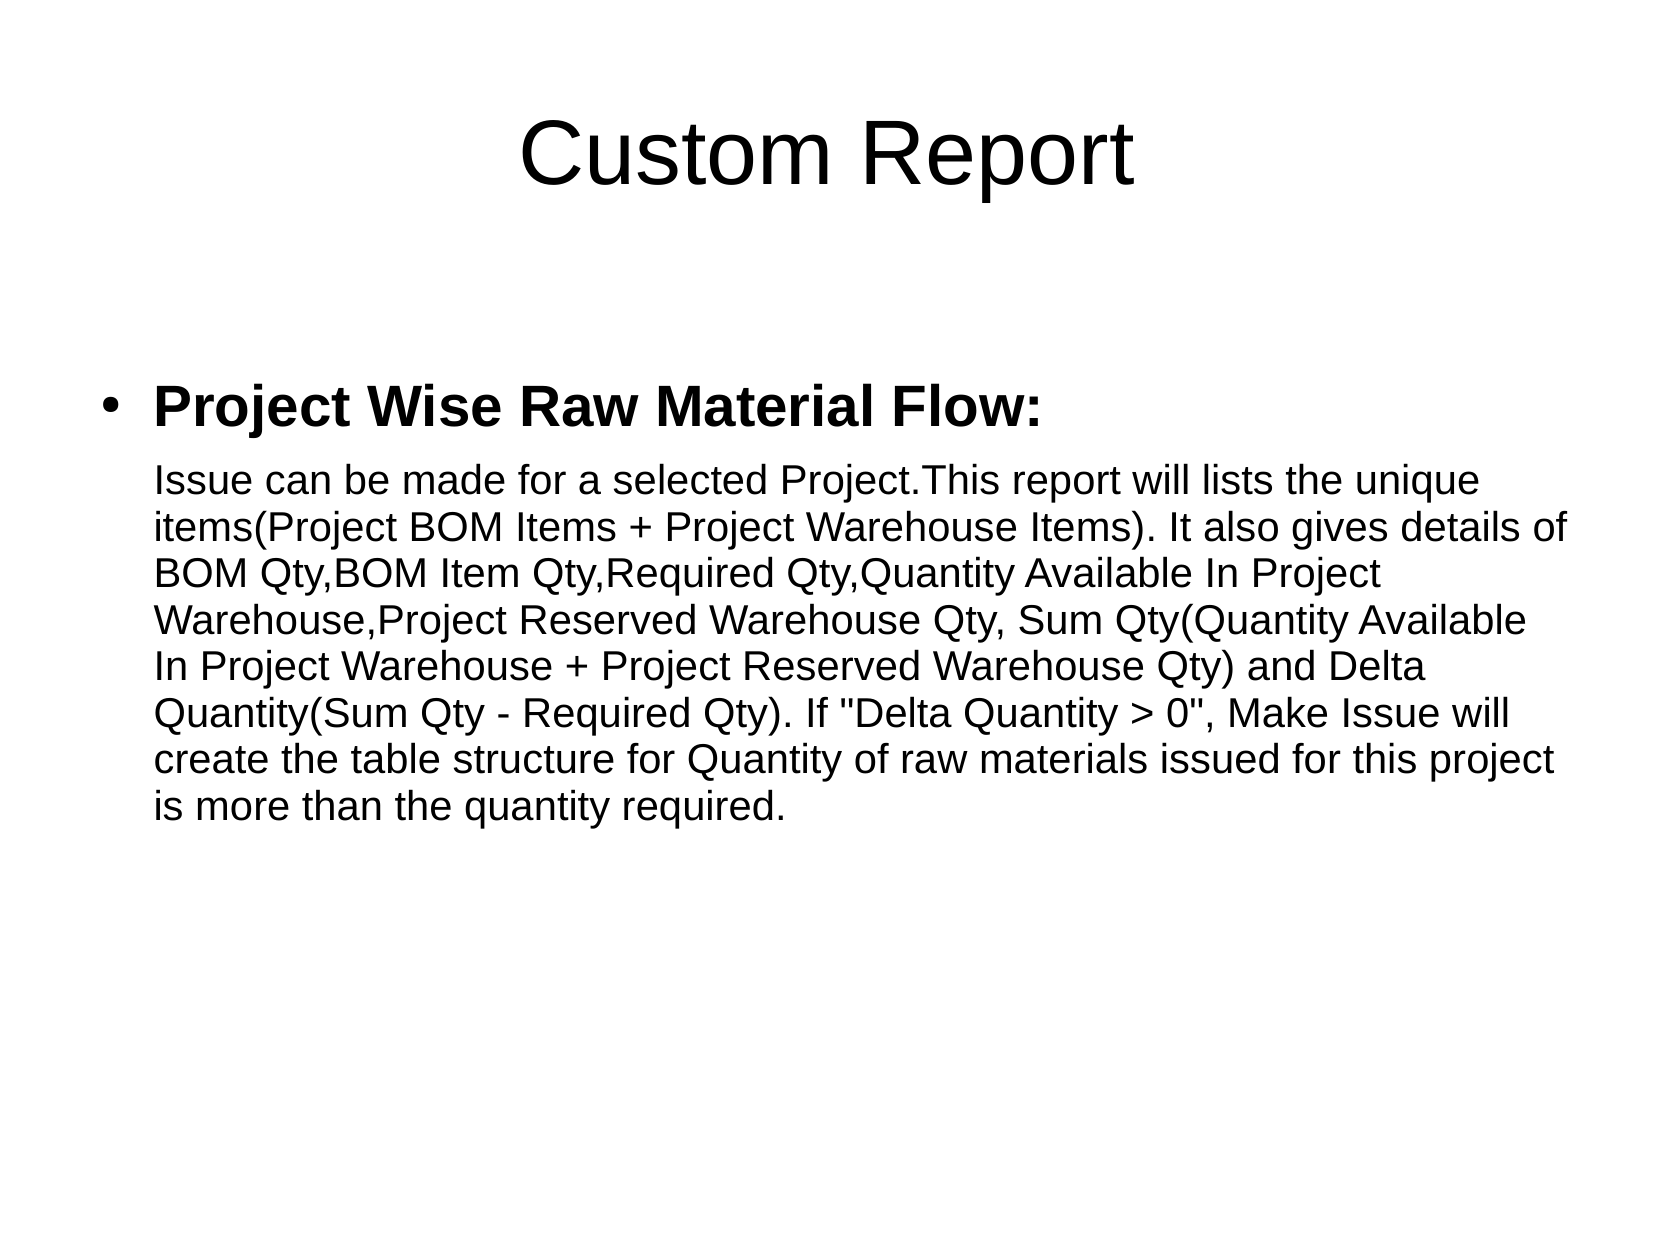

# Custom Report
Project Wise Raw Material Flow:
Issue can be made for a selected Project.This report will lists the unique items(Project BOM Items + Project Warehouse Items). It also gives details of BOM Qty,BOM Item Qty,Required Qty,Quantity Available In Project Warehouse,Project Reserved Warehouse Qty, Sum Qty(Quantity Available In Project Warehouse + Project Reserved Warehouse Qty) and Delta Quantity(Sum Qty - Required Qty). If "Delta Quantity > 0", Make Issue will create the table structure for Quantity of raw materials issued for this project is more than the quantity required.